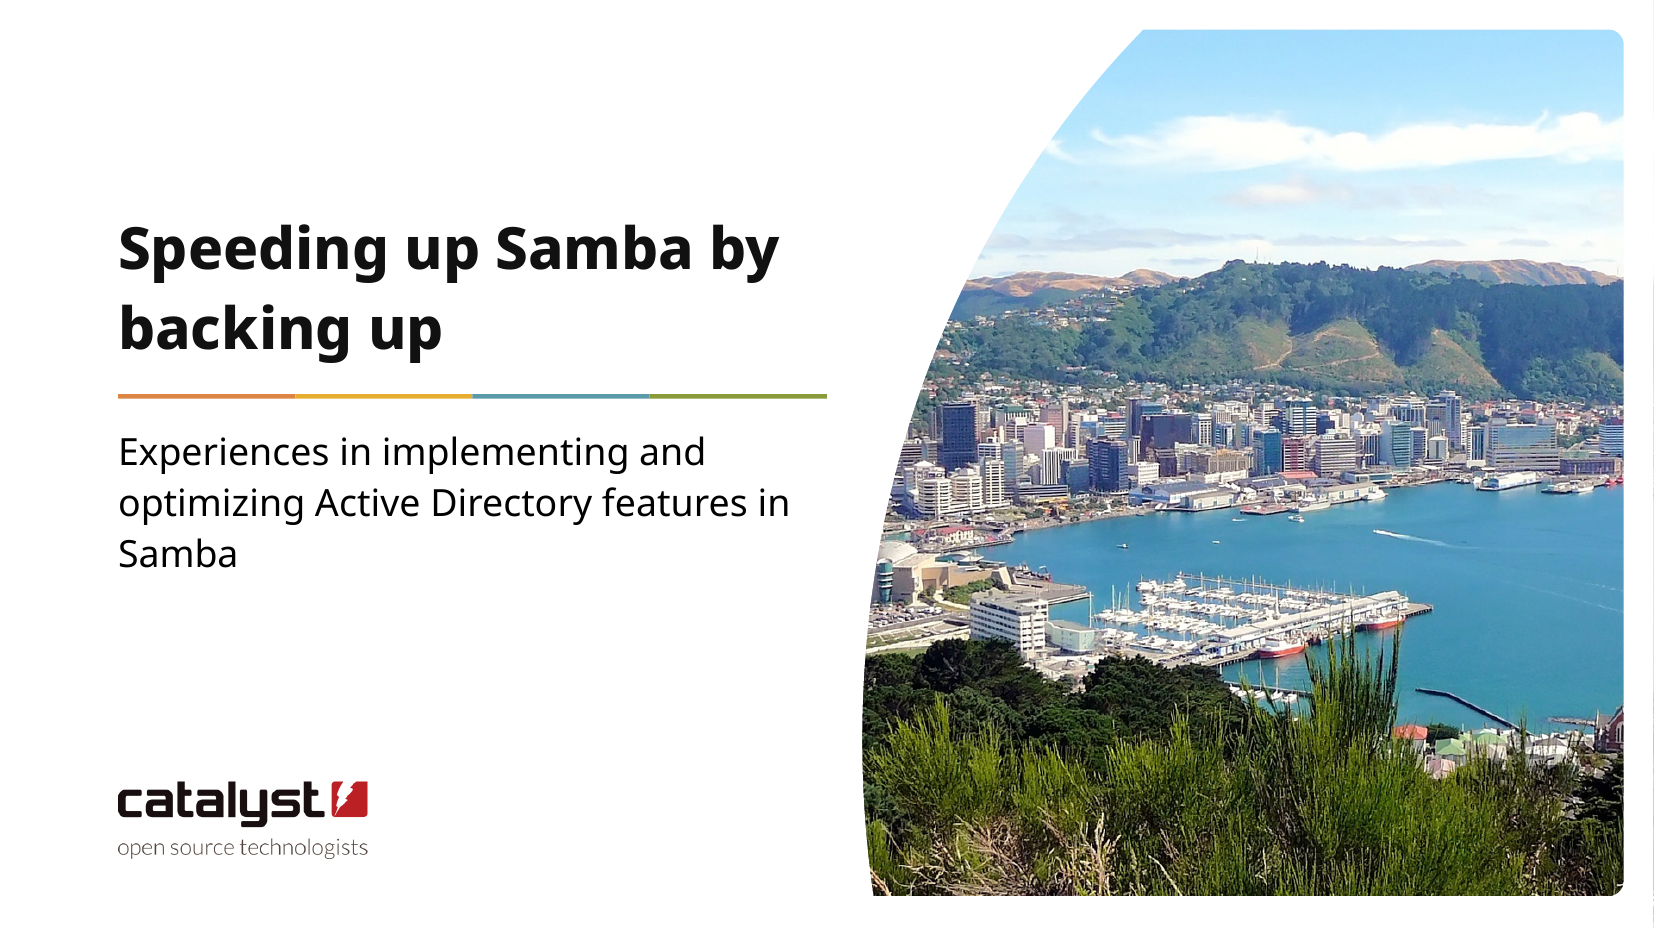

Speeding up Samba by backing up
The team at Catalyst IT has been busy implementing quite a range of new features to Samba Active Directory. In doing so, there have been some unintended, but generally positive, consequences which have changed the way we have been developing new features. One such consequence has been from our new backup tools which has resulted in a huge improvement in our ability to test networks more reliably. Particularly at larger scales, it has made identifying performance issues significantly easier.
For users, these side-effects should also be appreciated like the potential for more reproducible lab networks, as we continue to build tools and features like Windows but a little differently (and maybe a little better).
This talk will go over some of the basics of the new backup and restore tools for AD domains, and cover some of the work that was done to make simple group policy objects (GPO) portable. It will also include some of the changes in how we have been doing testing and some of the impacts to the selftest system. Hopefully there'll be something interesting to everyone.
# Speeding up Samba by backing up
Experiences in implementing and optimizing Active Directory features in Samba